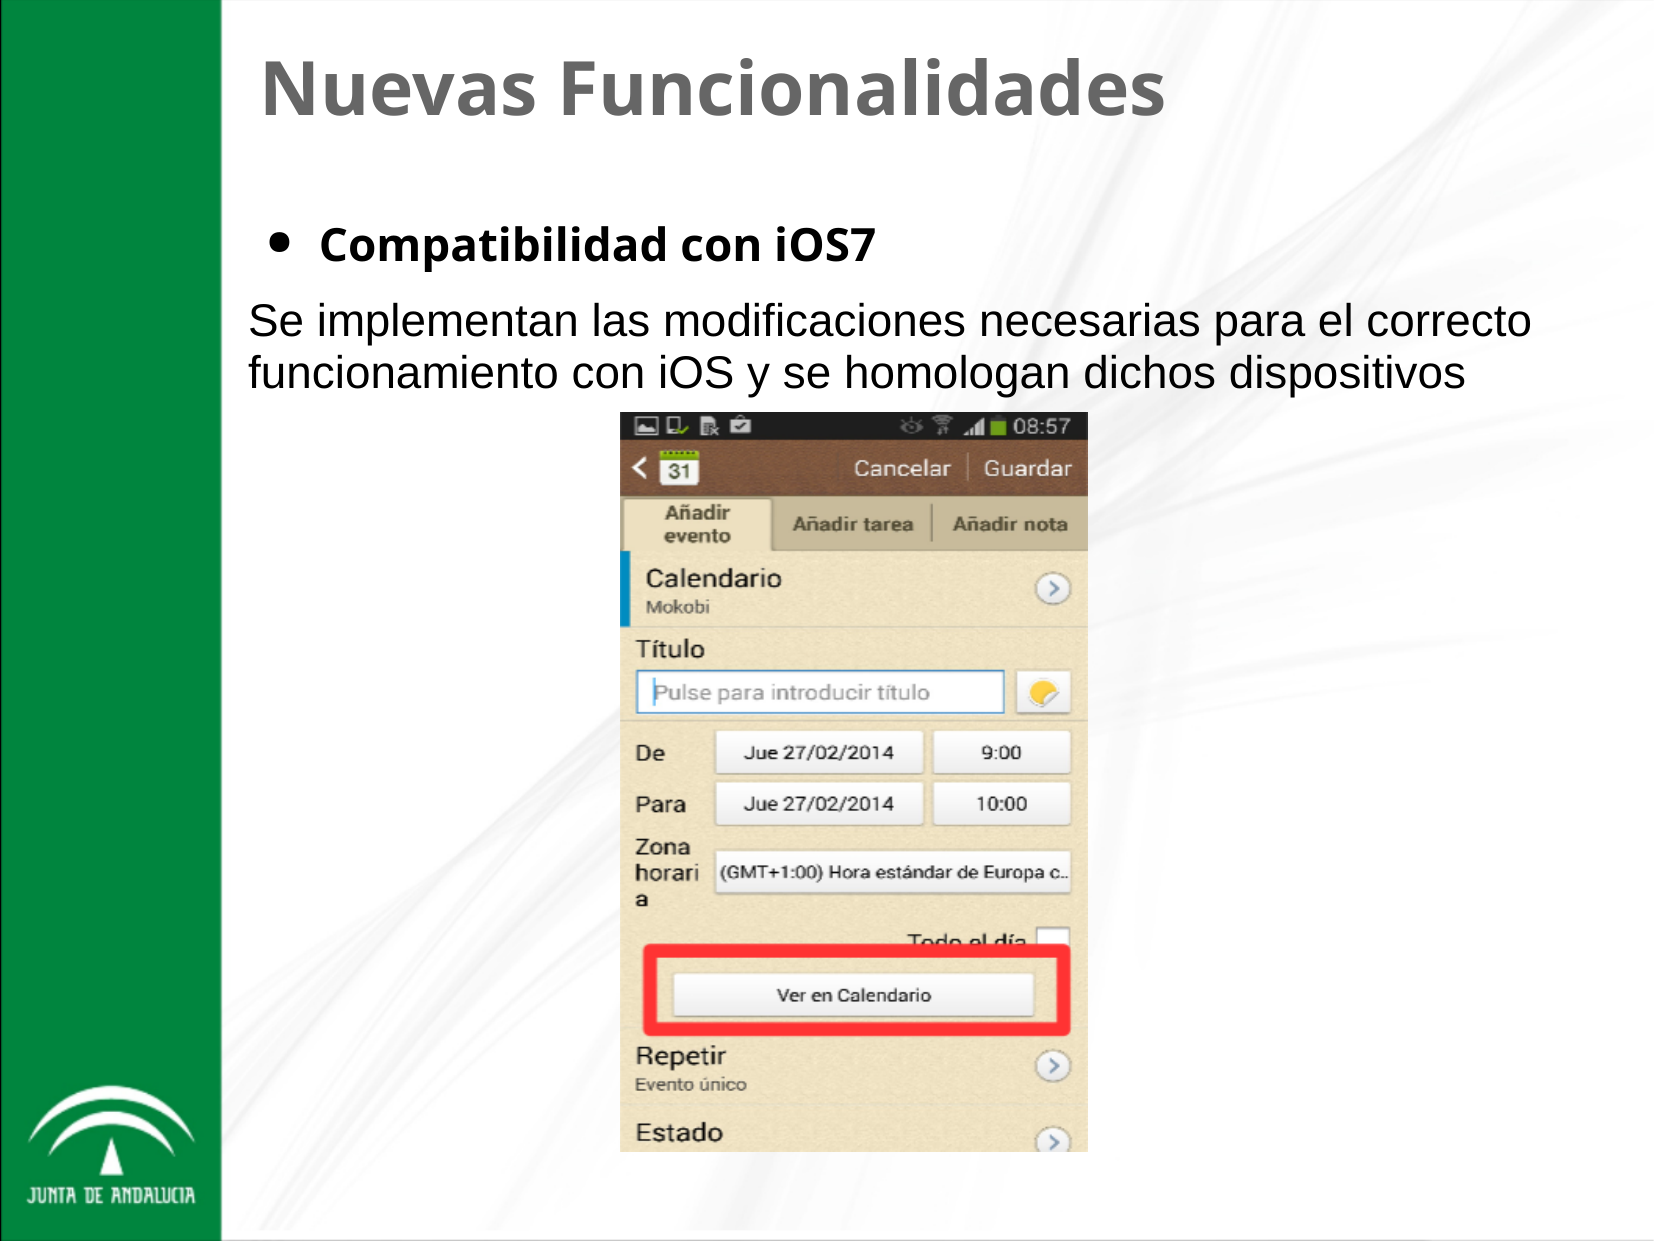

Nuevas Funcionalidades
# Compatibilidad con iOS7
Se implementan las modificaciones necesarias para el correcto funcionamiento con iOS y se homologan dichos dispositivos